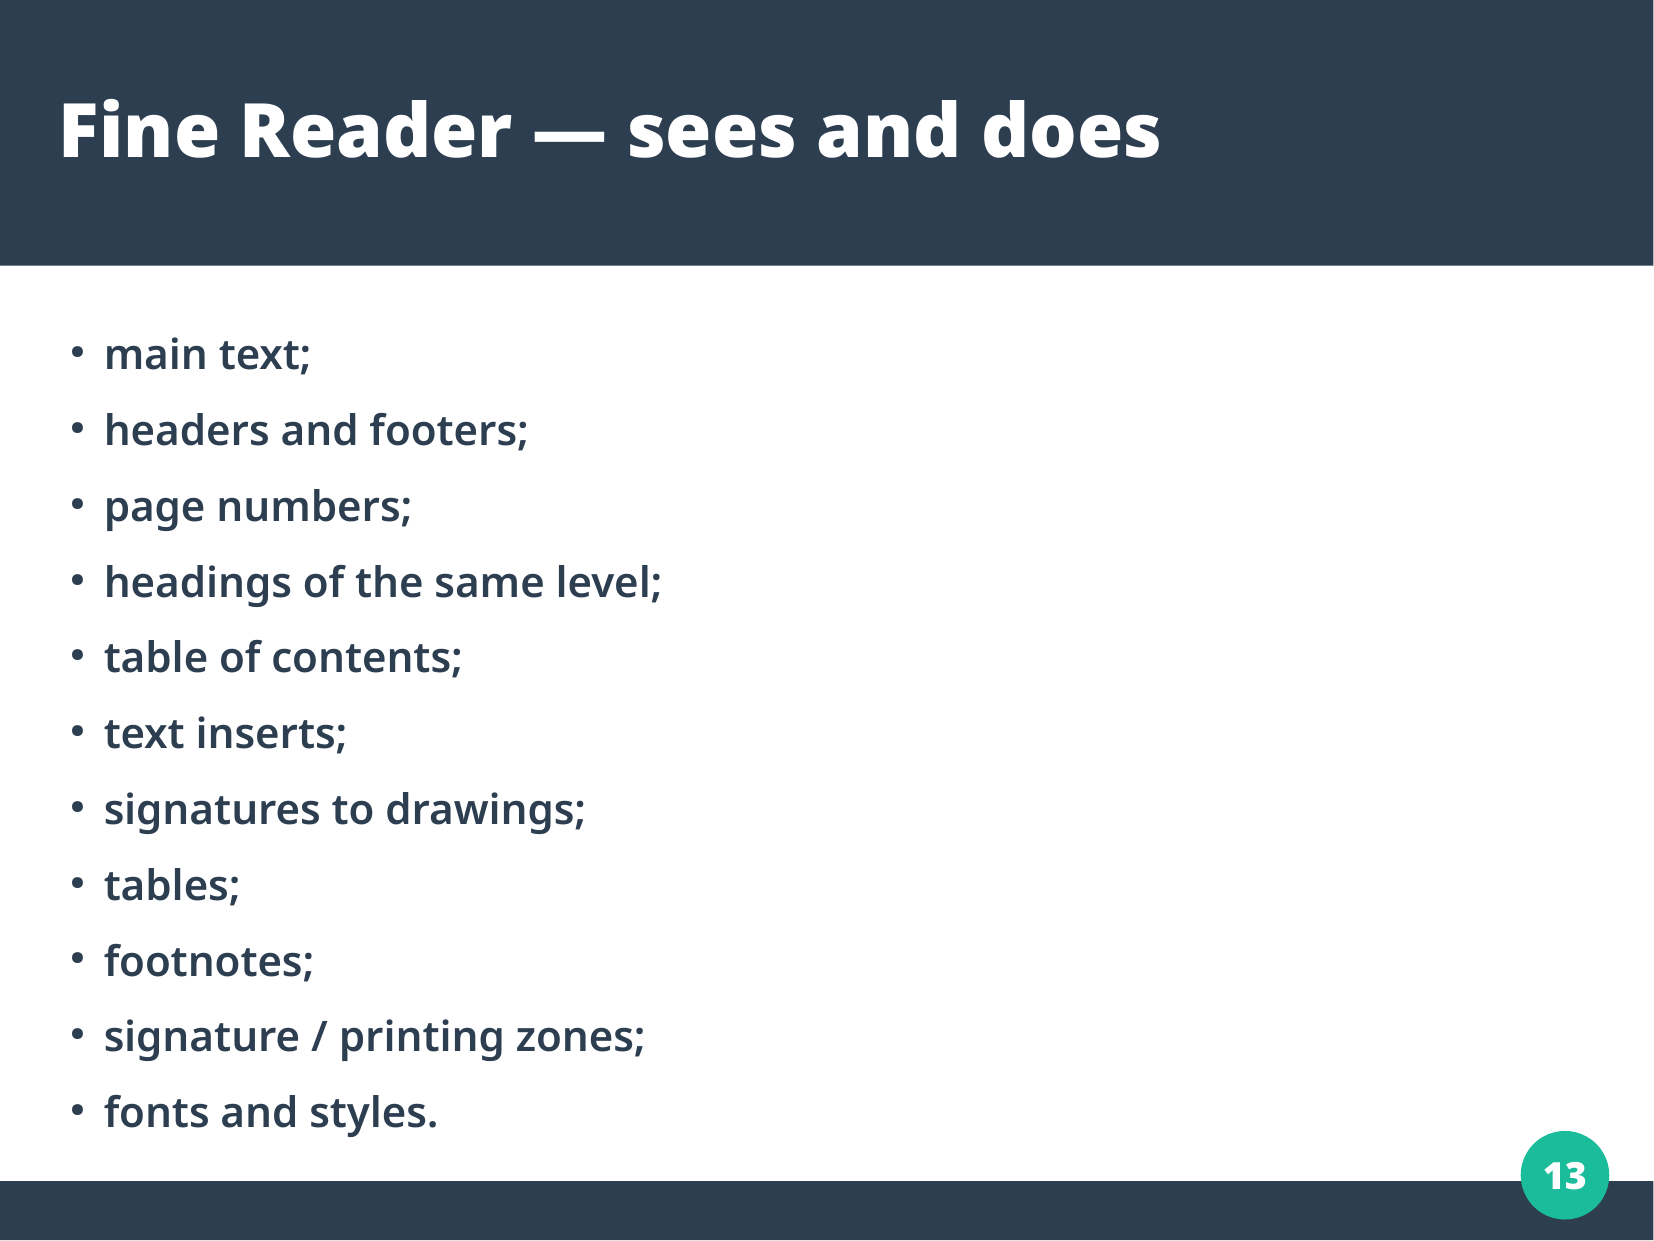

# Fine Reader — sees and does
main text;
headers and footers;
page numbers;
headings of the same level;
table of contents;
text inserts;
signatures to drawings;
tables;
footnotes;
signature / printing zones;
fonts and styles.
13